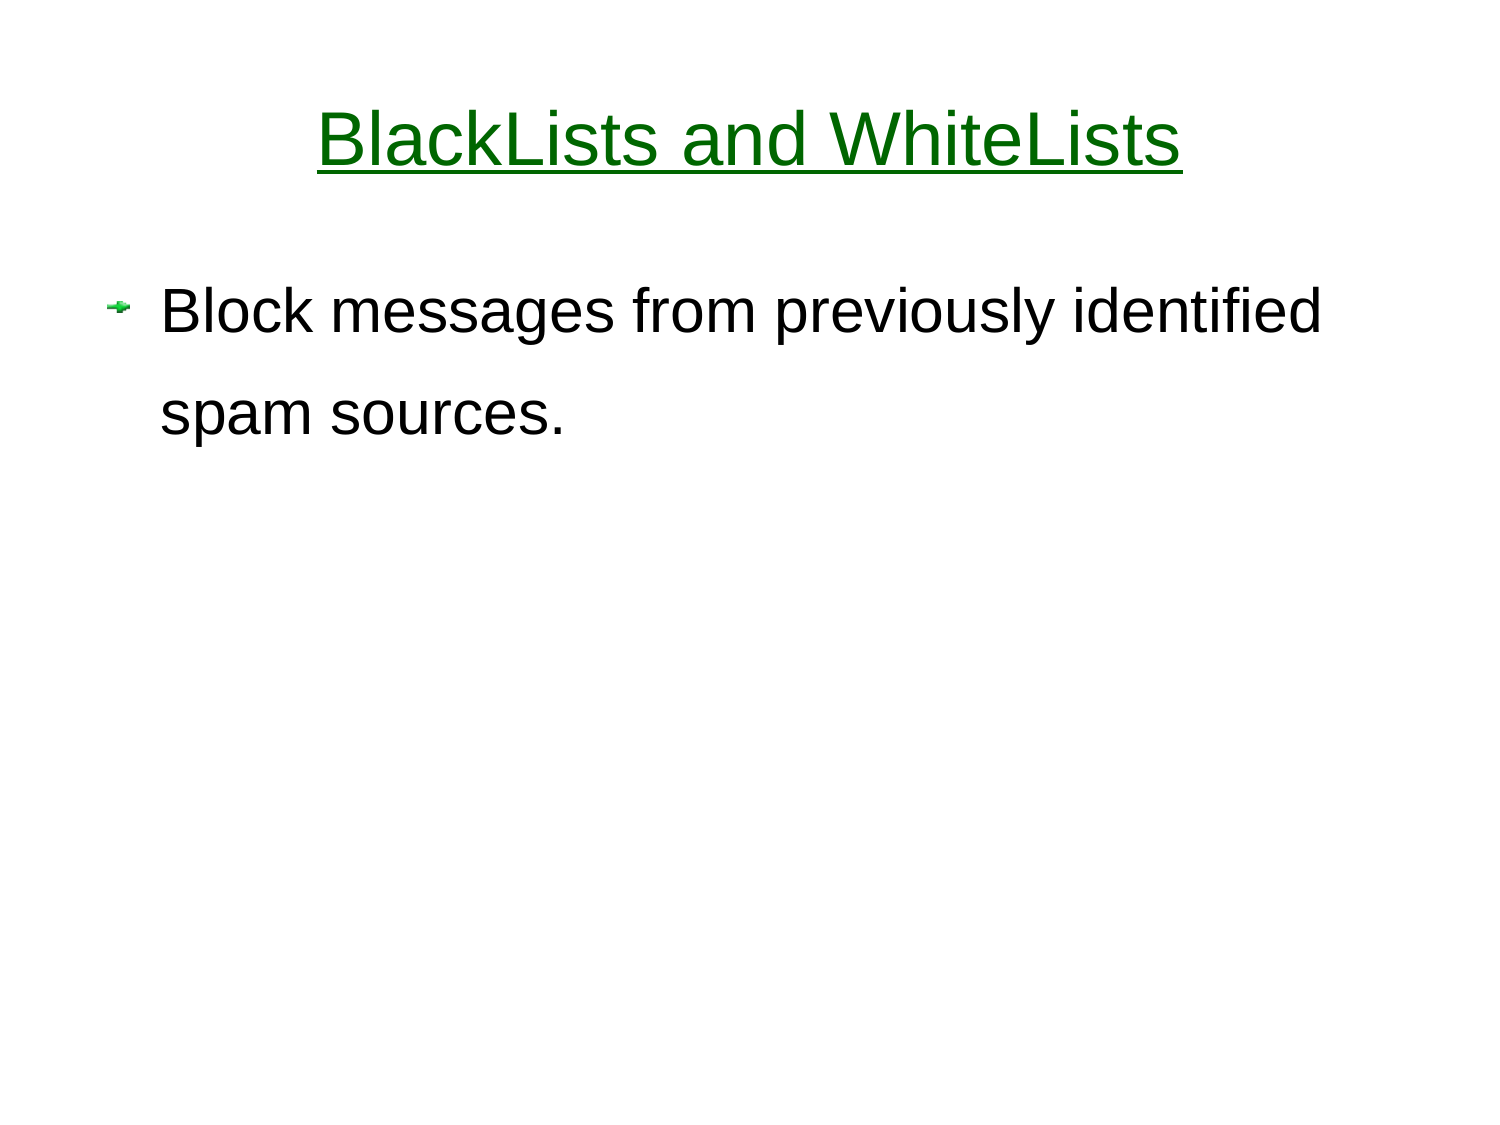

# BlackLists and WhiteLists
Block messages from previously identified
spam sources.